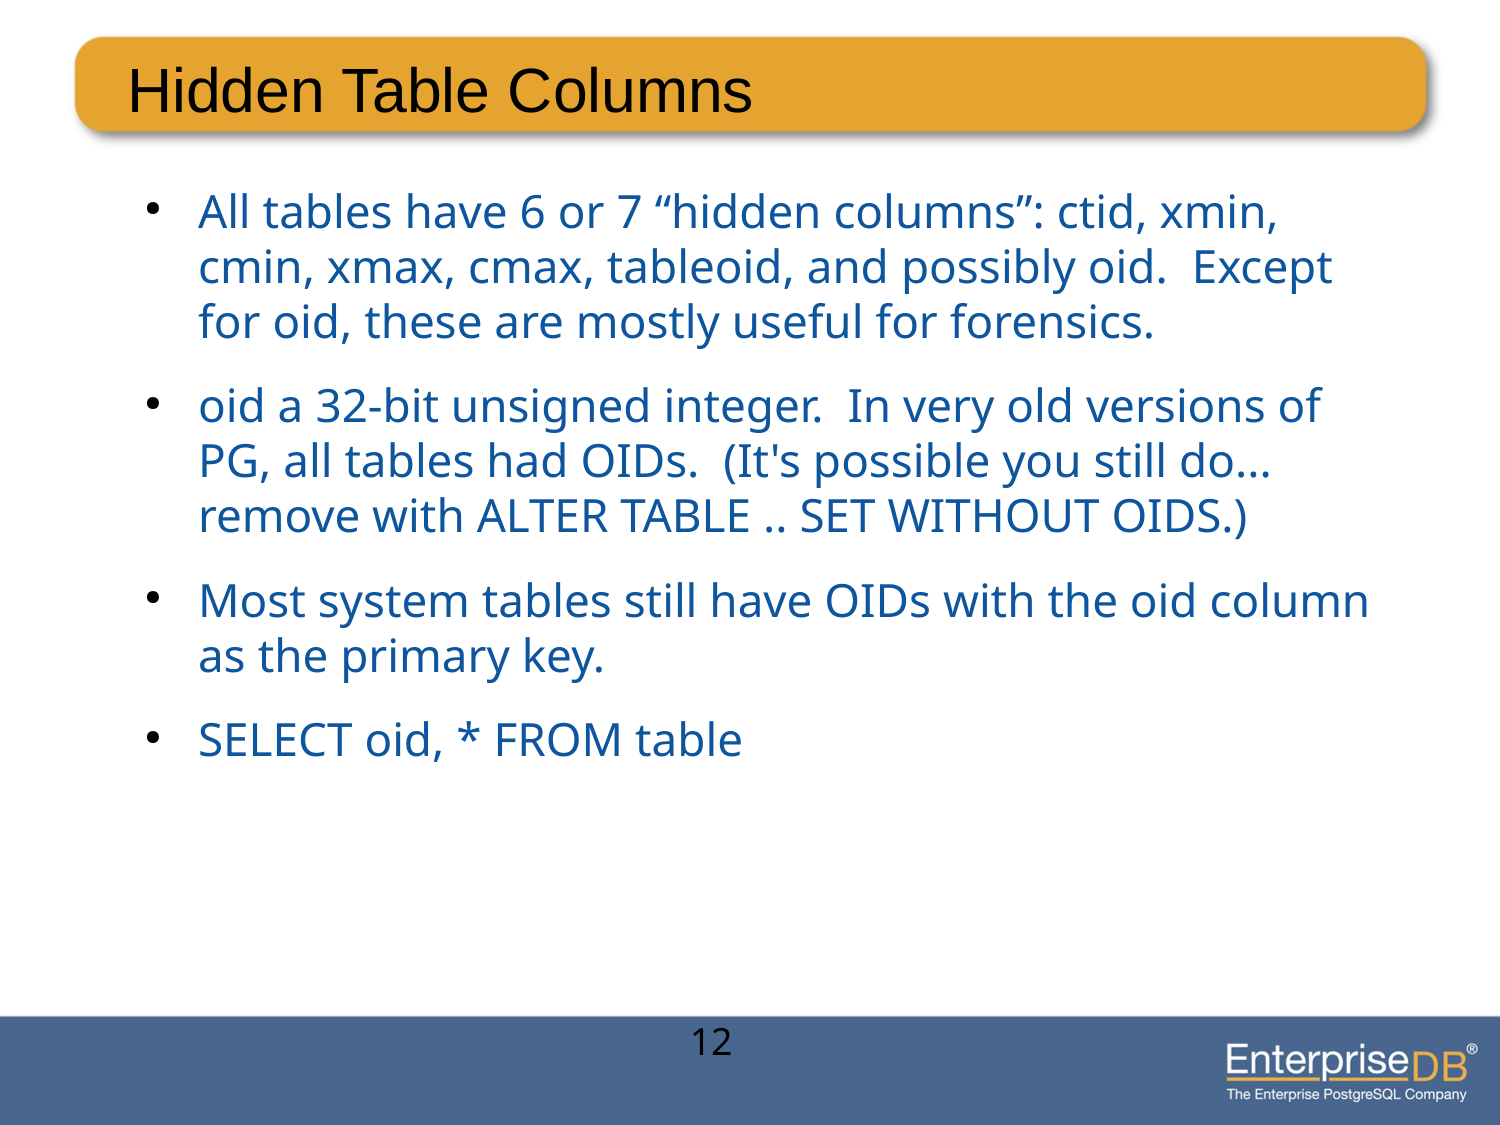

# Hidden Table Columns
All tables have 6 or 7 “hidden columns”: ctid, xmin, cmin, xmax, cmax, tableoid, and possibly oid. Except for oid, these are mostly useful for forensics.
oid a 32-bit unsigned integer. In very old versions of PG, all tables had OIDs. (It's possible you still do... remove with ALTER TABLE .. SET WITHOUT OIDS.)
Most system tables still have OIDs with the oid column as the primary key.
SELECT oid, * FROM table